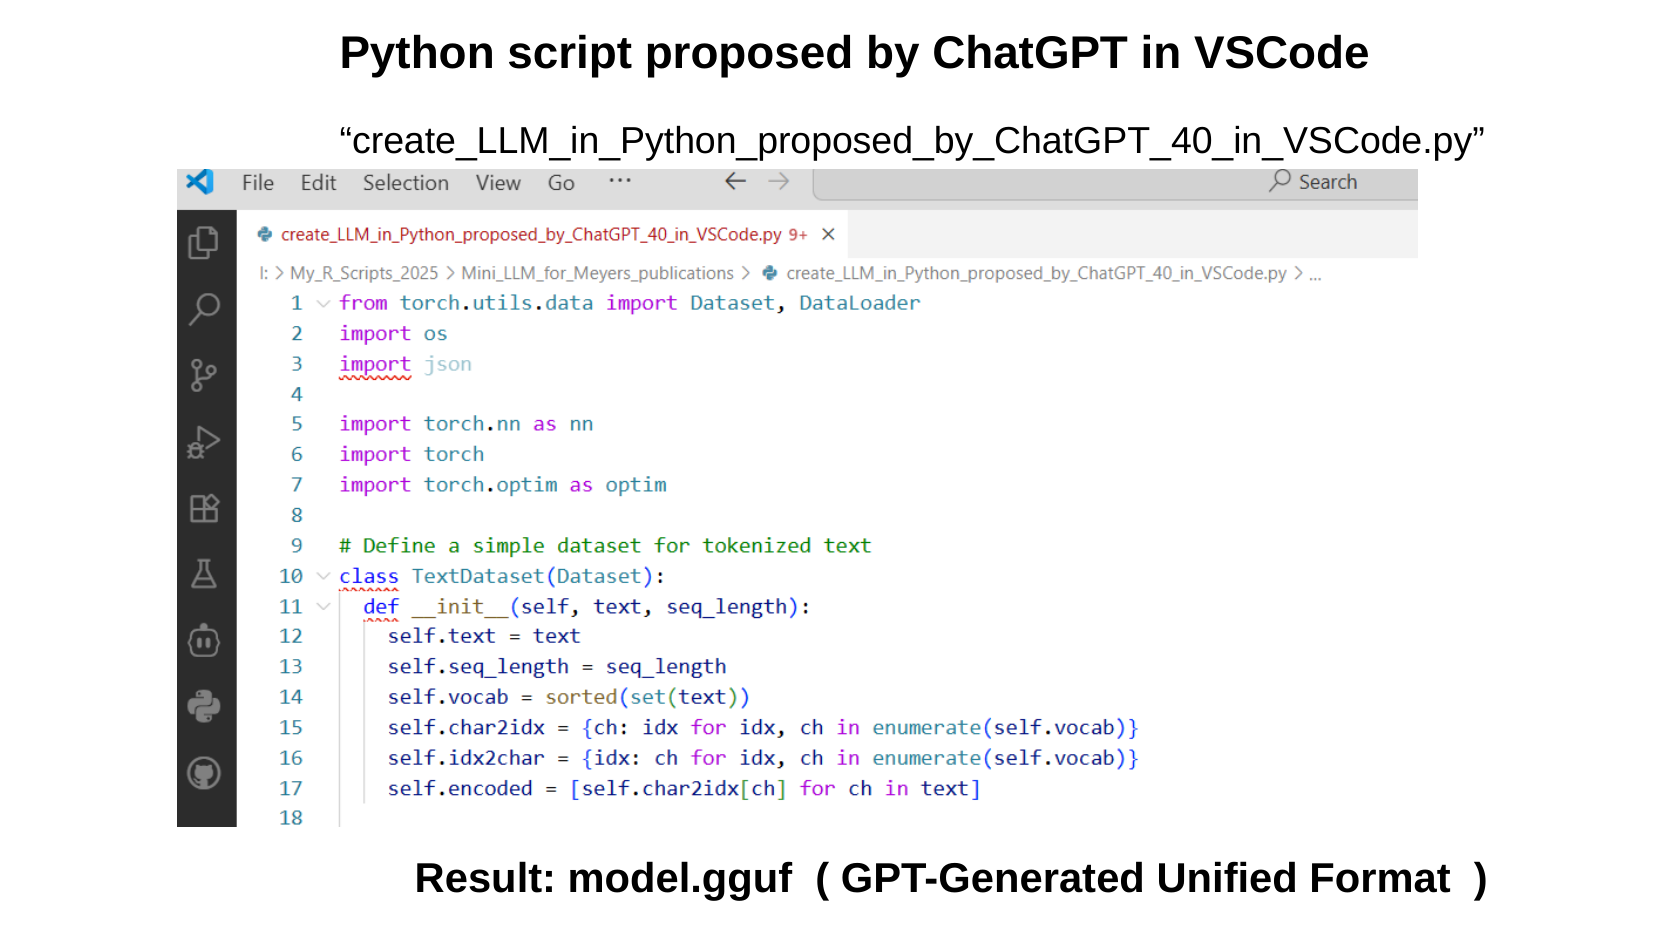

Python script proposed by ChatGPT in VSCode
“create_LLM_in_Python_proposed_by_ChatGPT_40_in_VSCode.py”
Result: model.gguf ( GPT-Generated Unified Format )